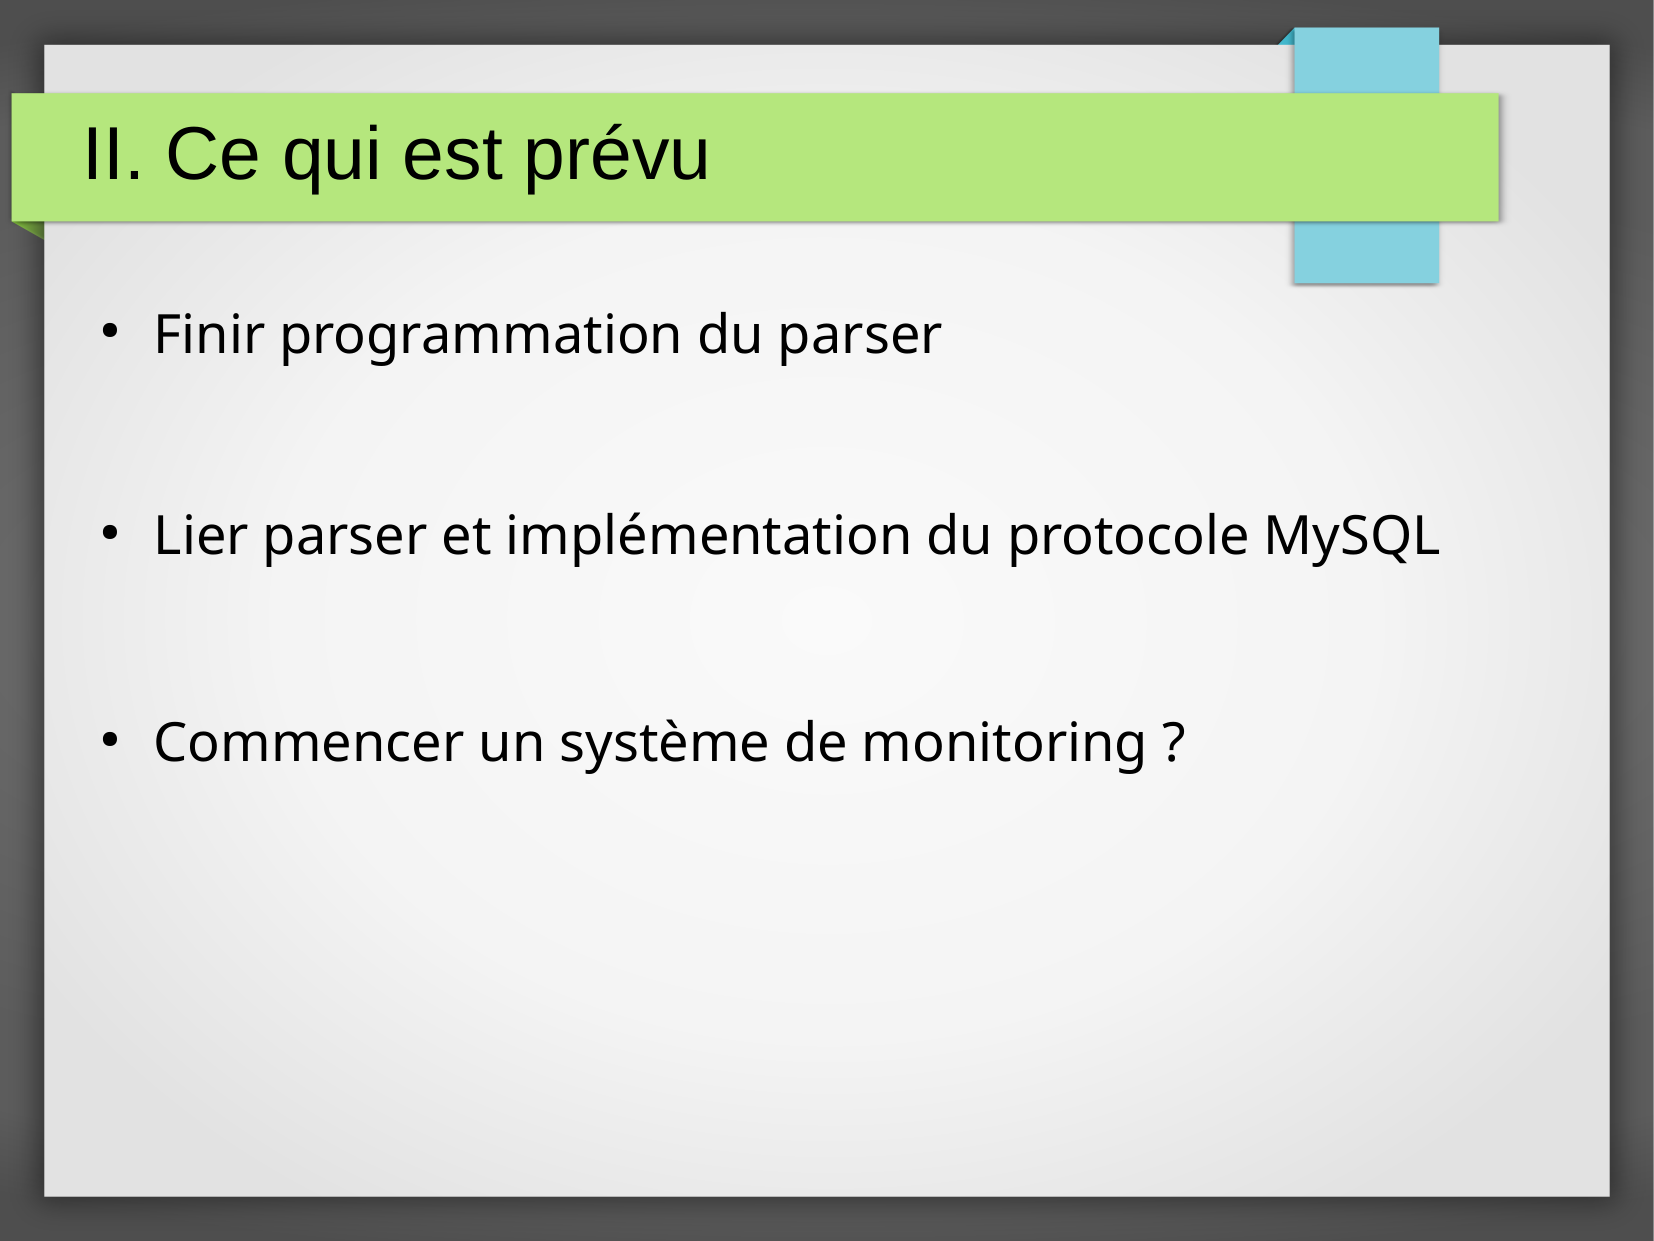

# II. Ce qui est prévu
Finir programmation du parser
Lier parser et implémentation du protocole MySQL
Commencer un système de monitoring ?